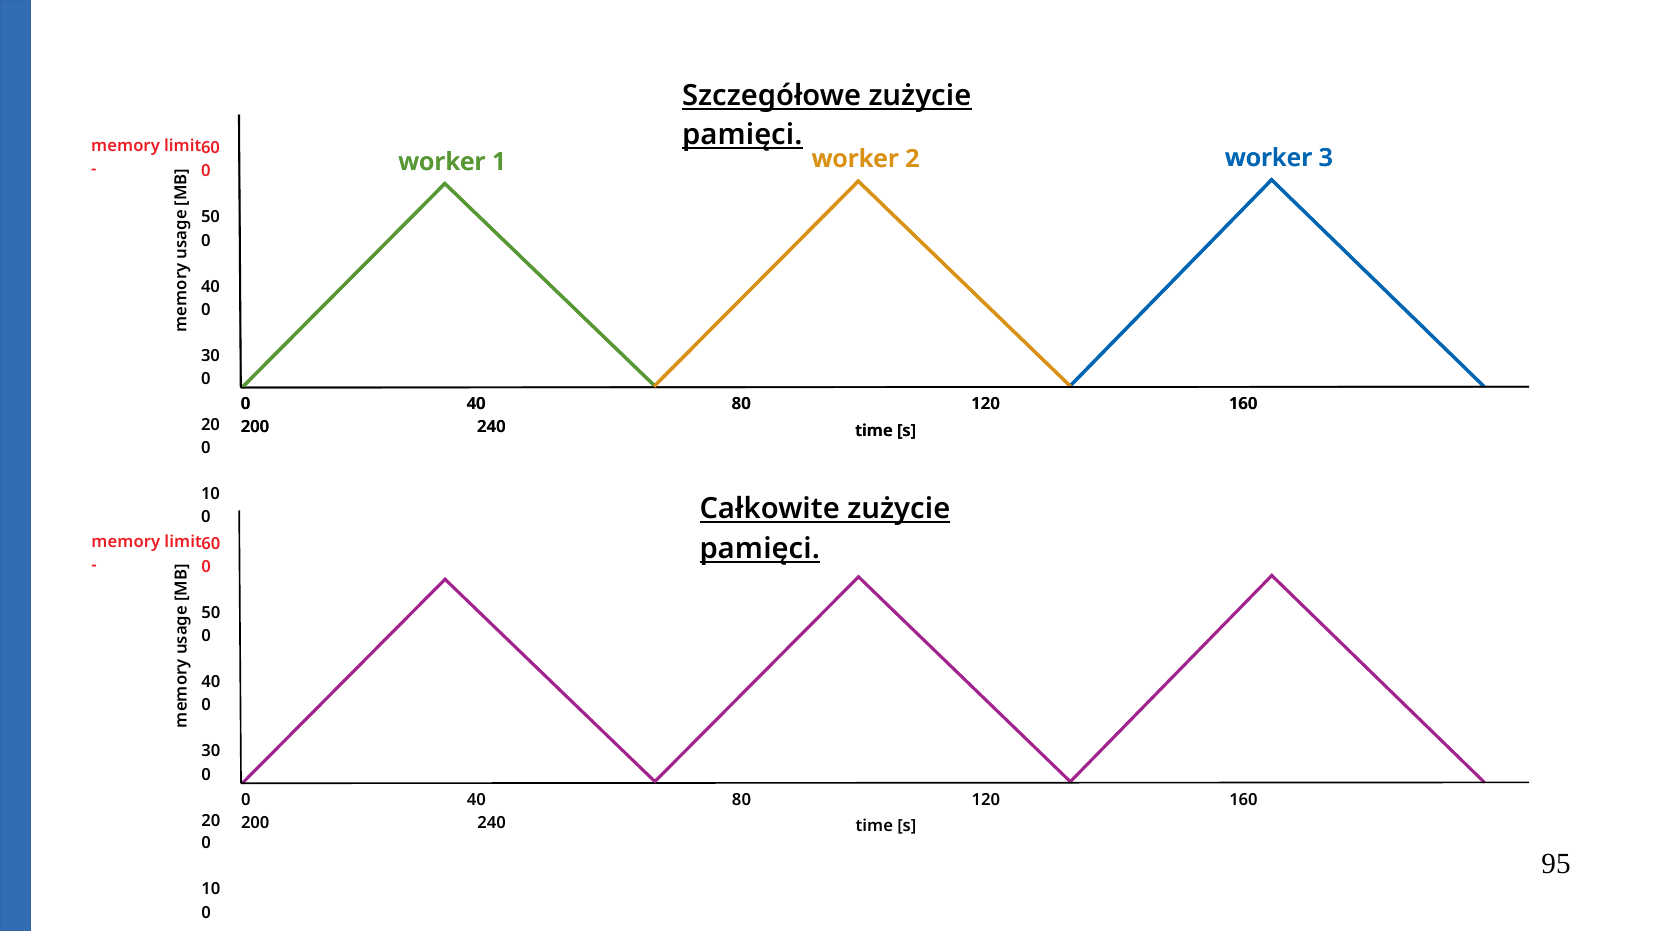

Szczegółowe zużycie pamięci.
600
500
400
300
200
100
memory limit -
worker 3
worker 3
worker 2
worker 2
worker 1
worker 1
memory usage [MB]
0 40 80 120 160 200 240
0 40 80 120 160 200 240
time [s]
time [s]
Całkowite zużycie pamięci.
600
500
400
300
200
100
memory limit -
memory usage [MB]
0 40 80 120 160 200 240
time [s]
95